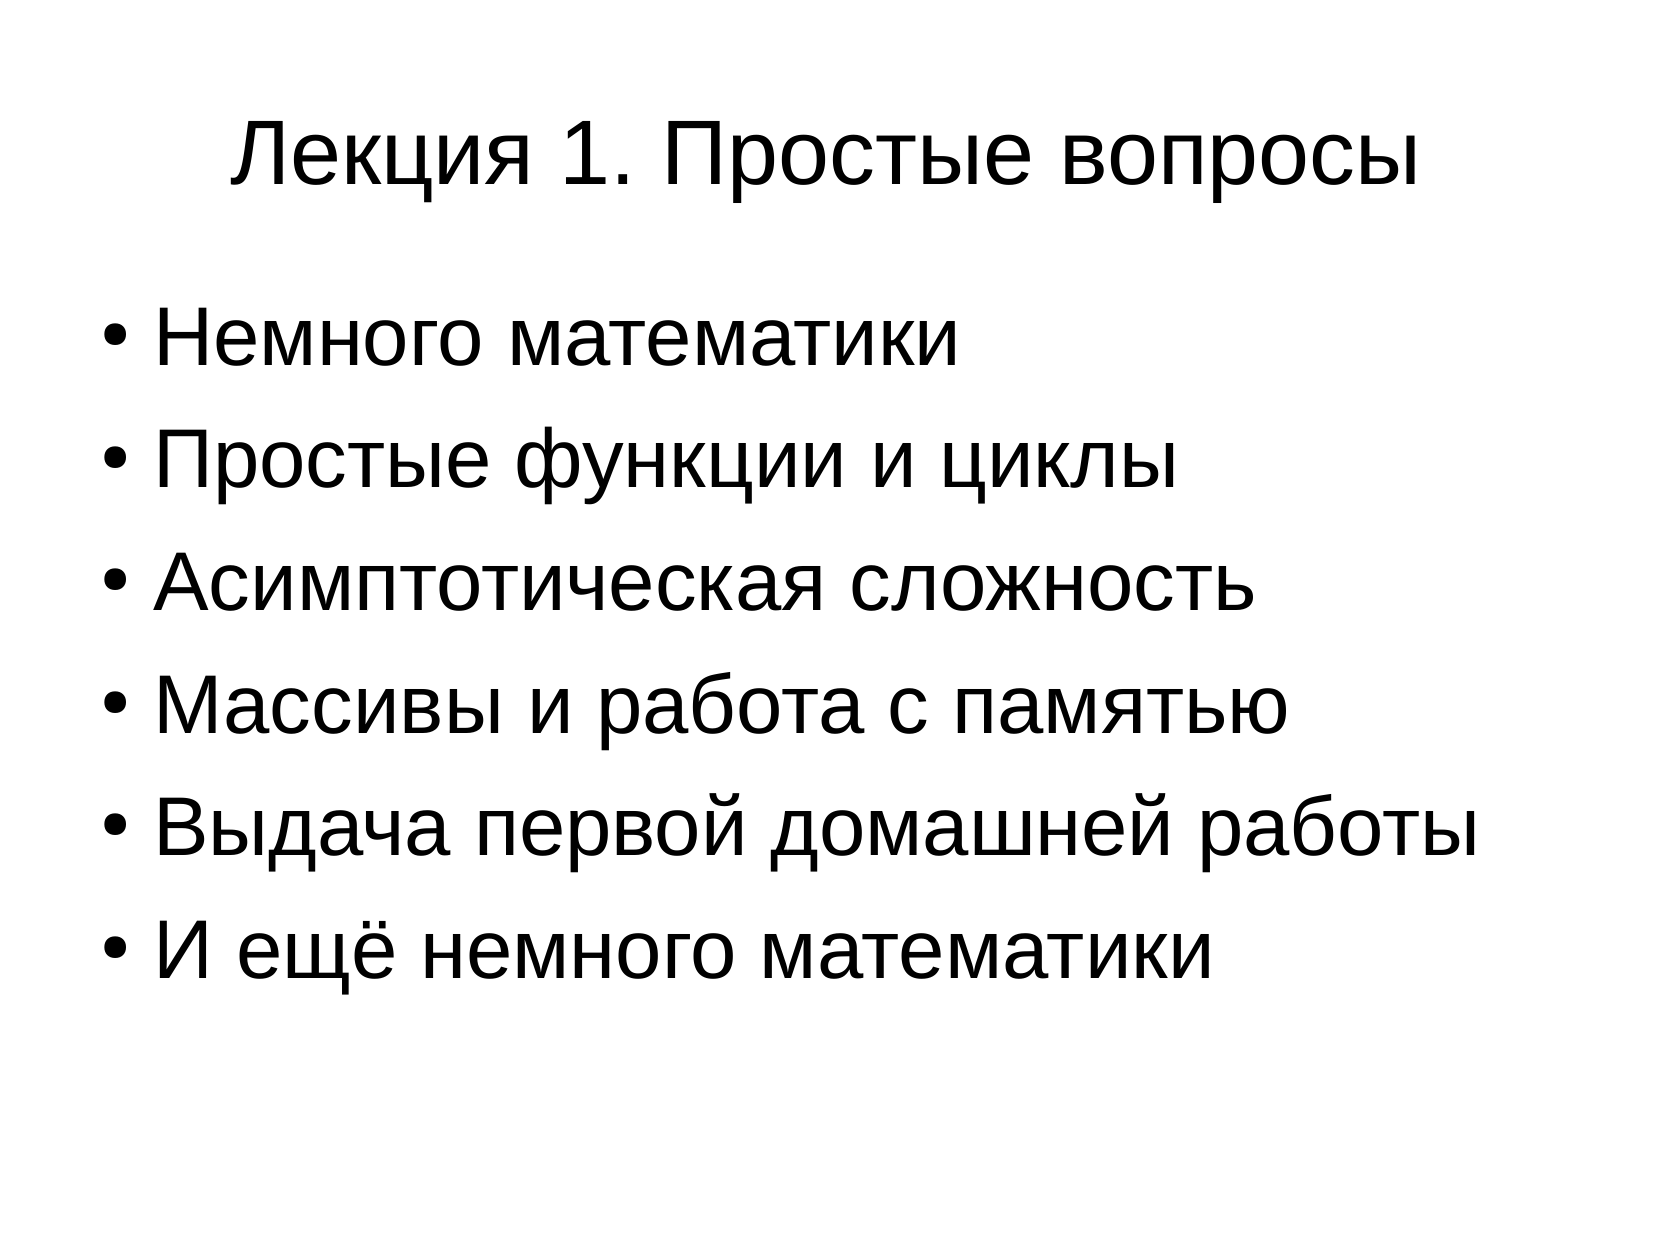

# Лекция 1. Простые вопросы
Немного математики
Простые функции и циклы
Асимптотическая сложность
Массивы и работа с памятью
Выдача первой домашней работы
И ещё немного математики